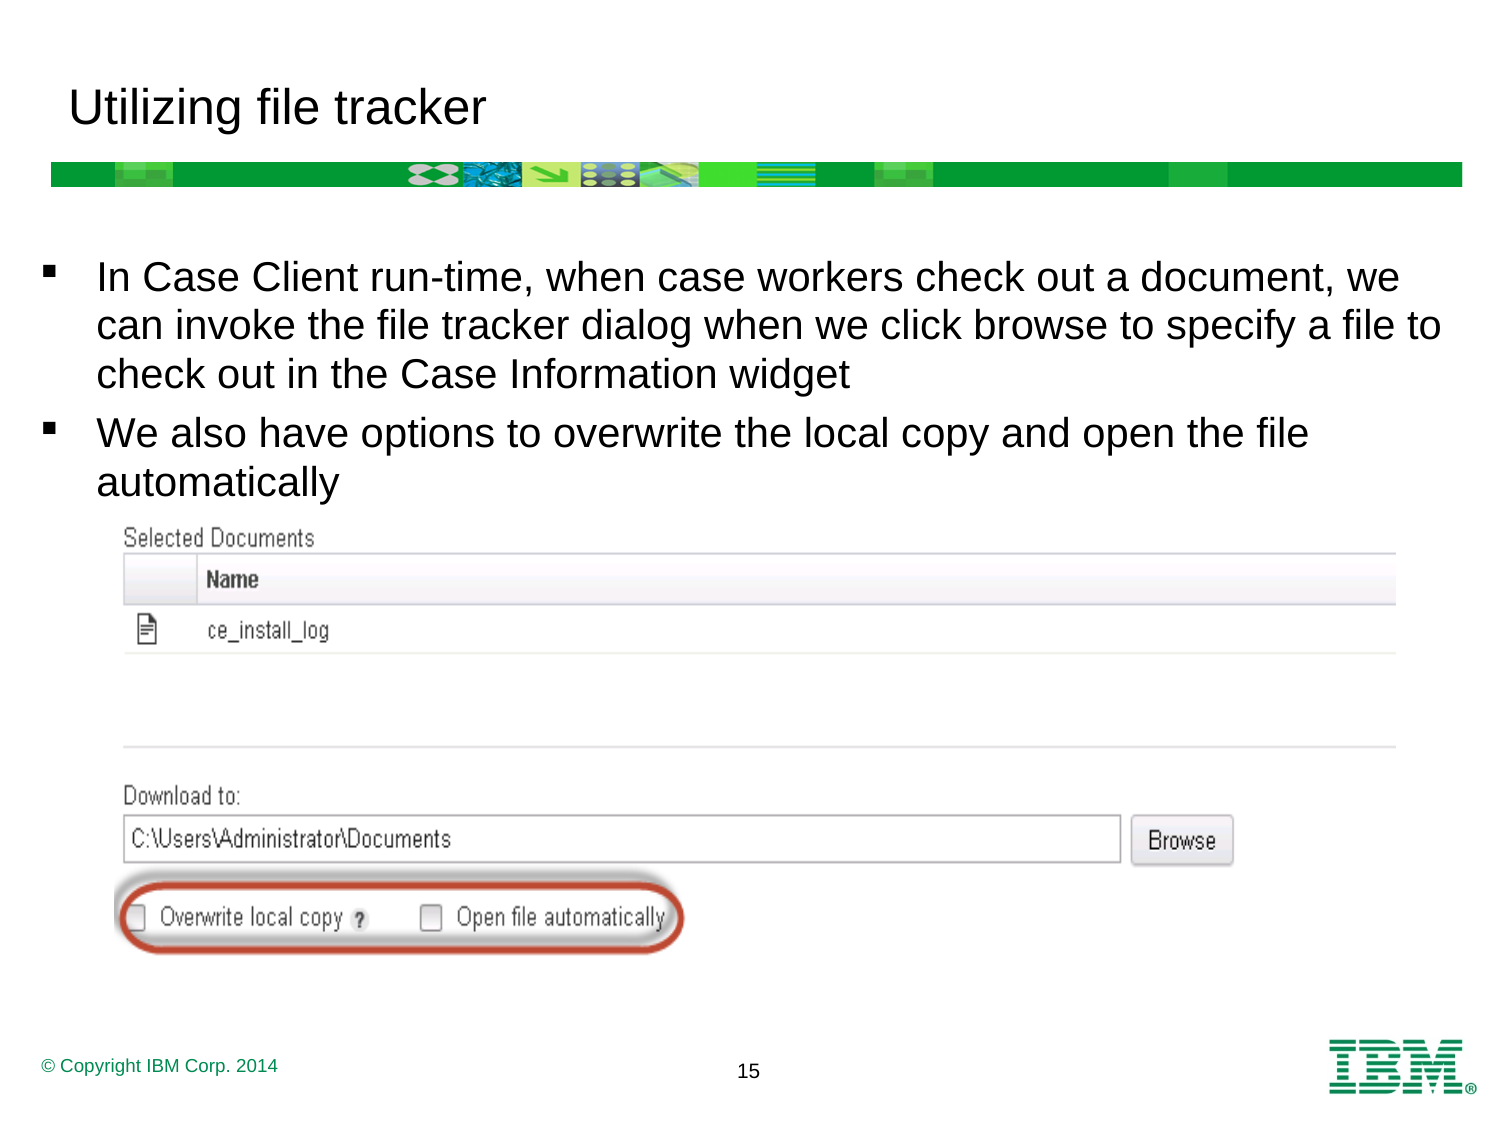

# Utilizing file tracker
In Case Client run-time, when case workers check out a document, we can invoke the file tracker dialog when we click browse to specify a file to check out in the Case Information widget
We also have options to overwrite the local copy and open the file automatically
15